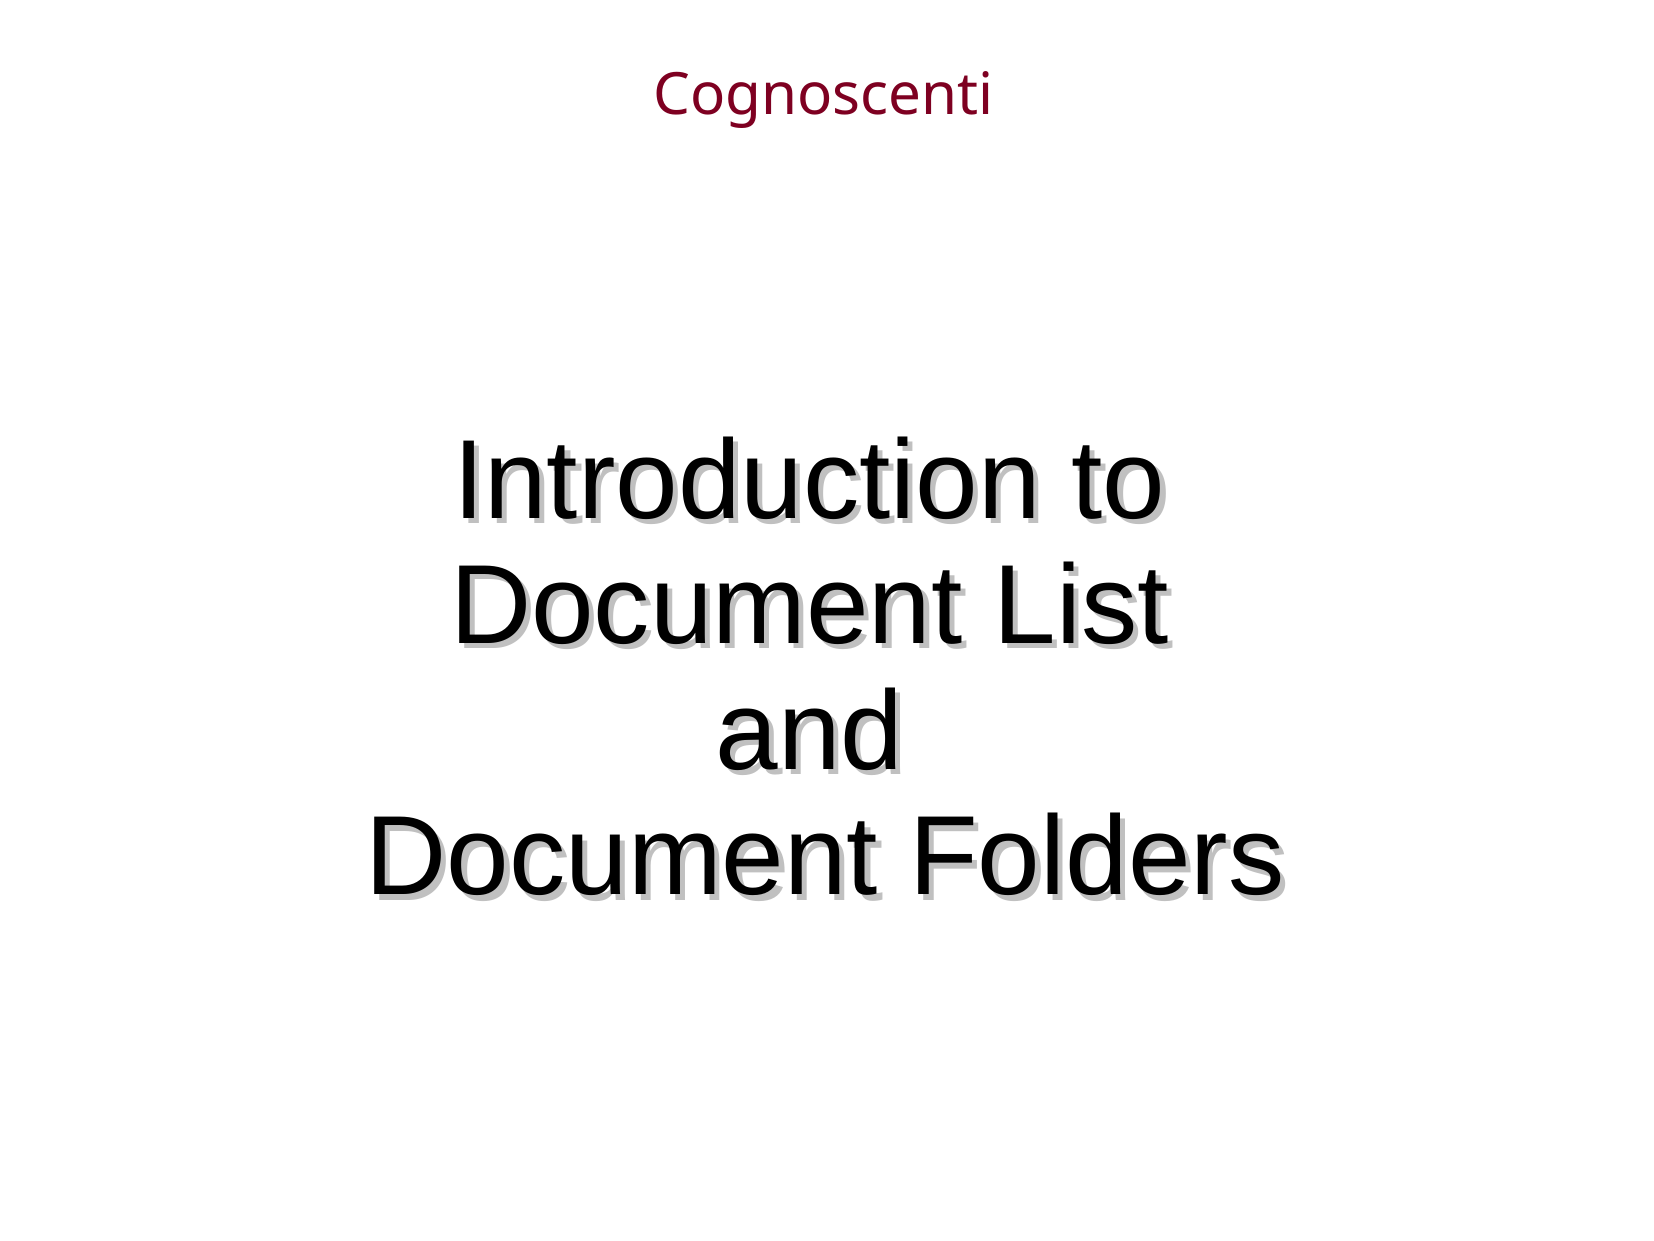

# Cognoscenti
Introduction to
Document List
and
Document Folders